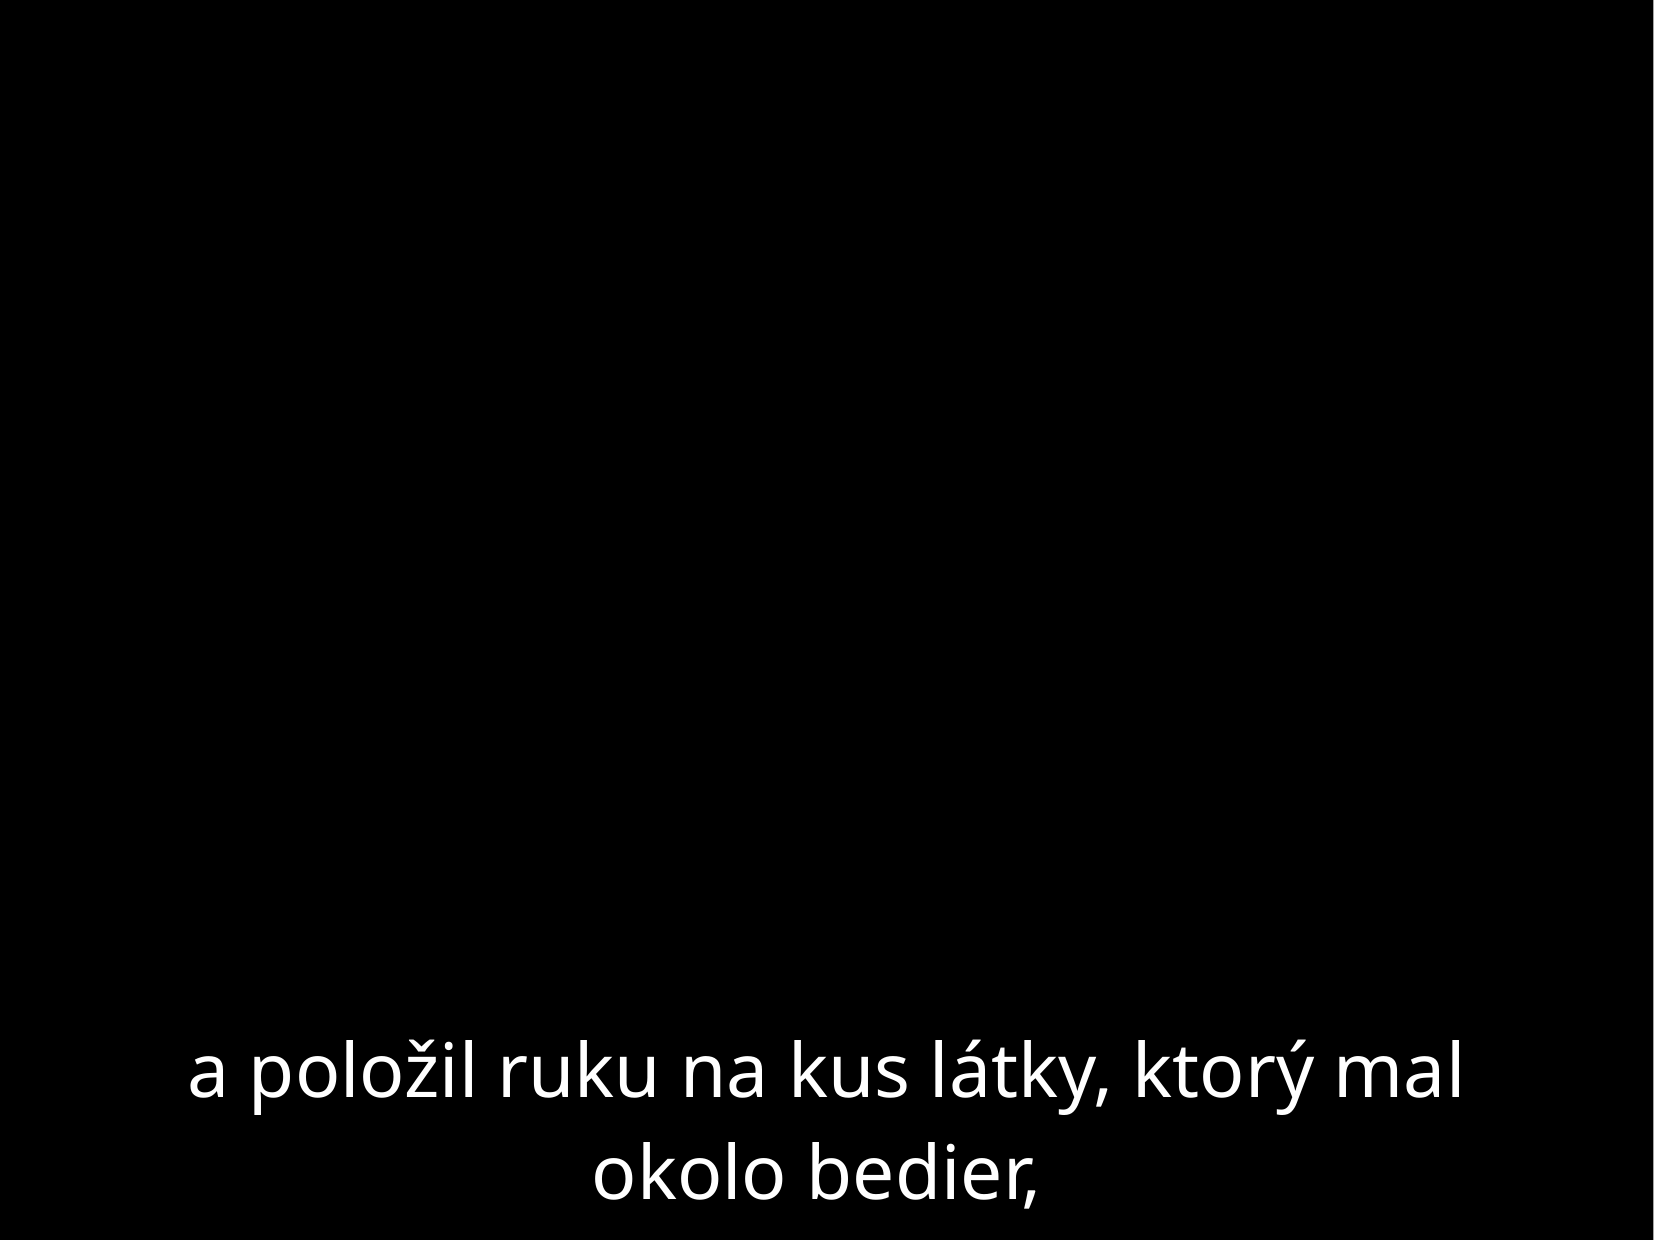

# a položil ruku na kus látky, ktorý mal okolo bedier,